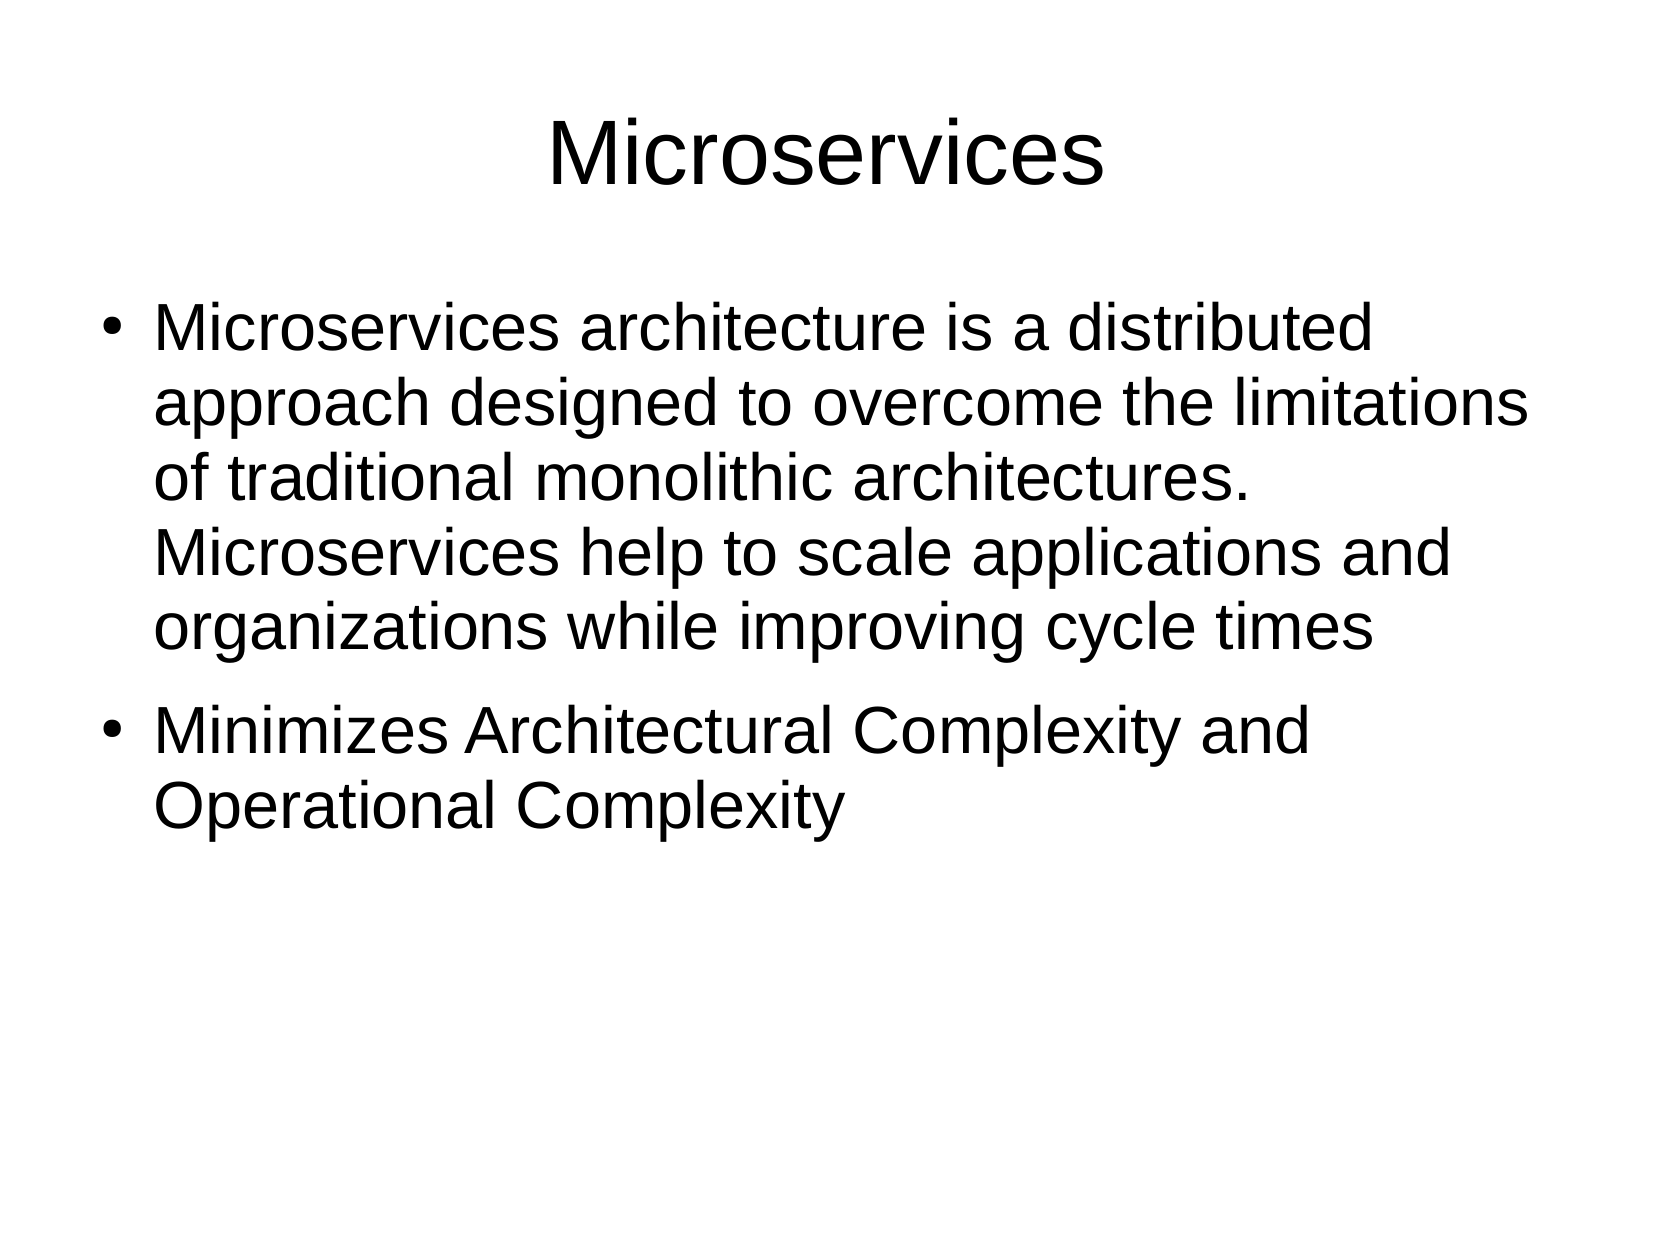

# Microservices
Microservices architecture is a distributed approach designed to overcome the limitations of traditional monolithic architectures. Microservices help to scale applications and organizations while improving cycle times
Minimizes Architectural Complexity and Operational Complexity